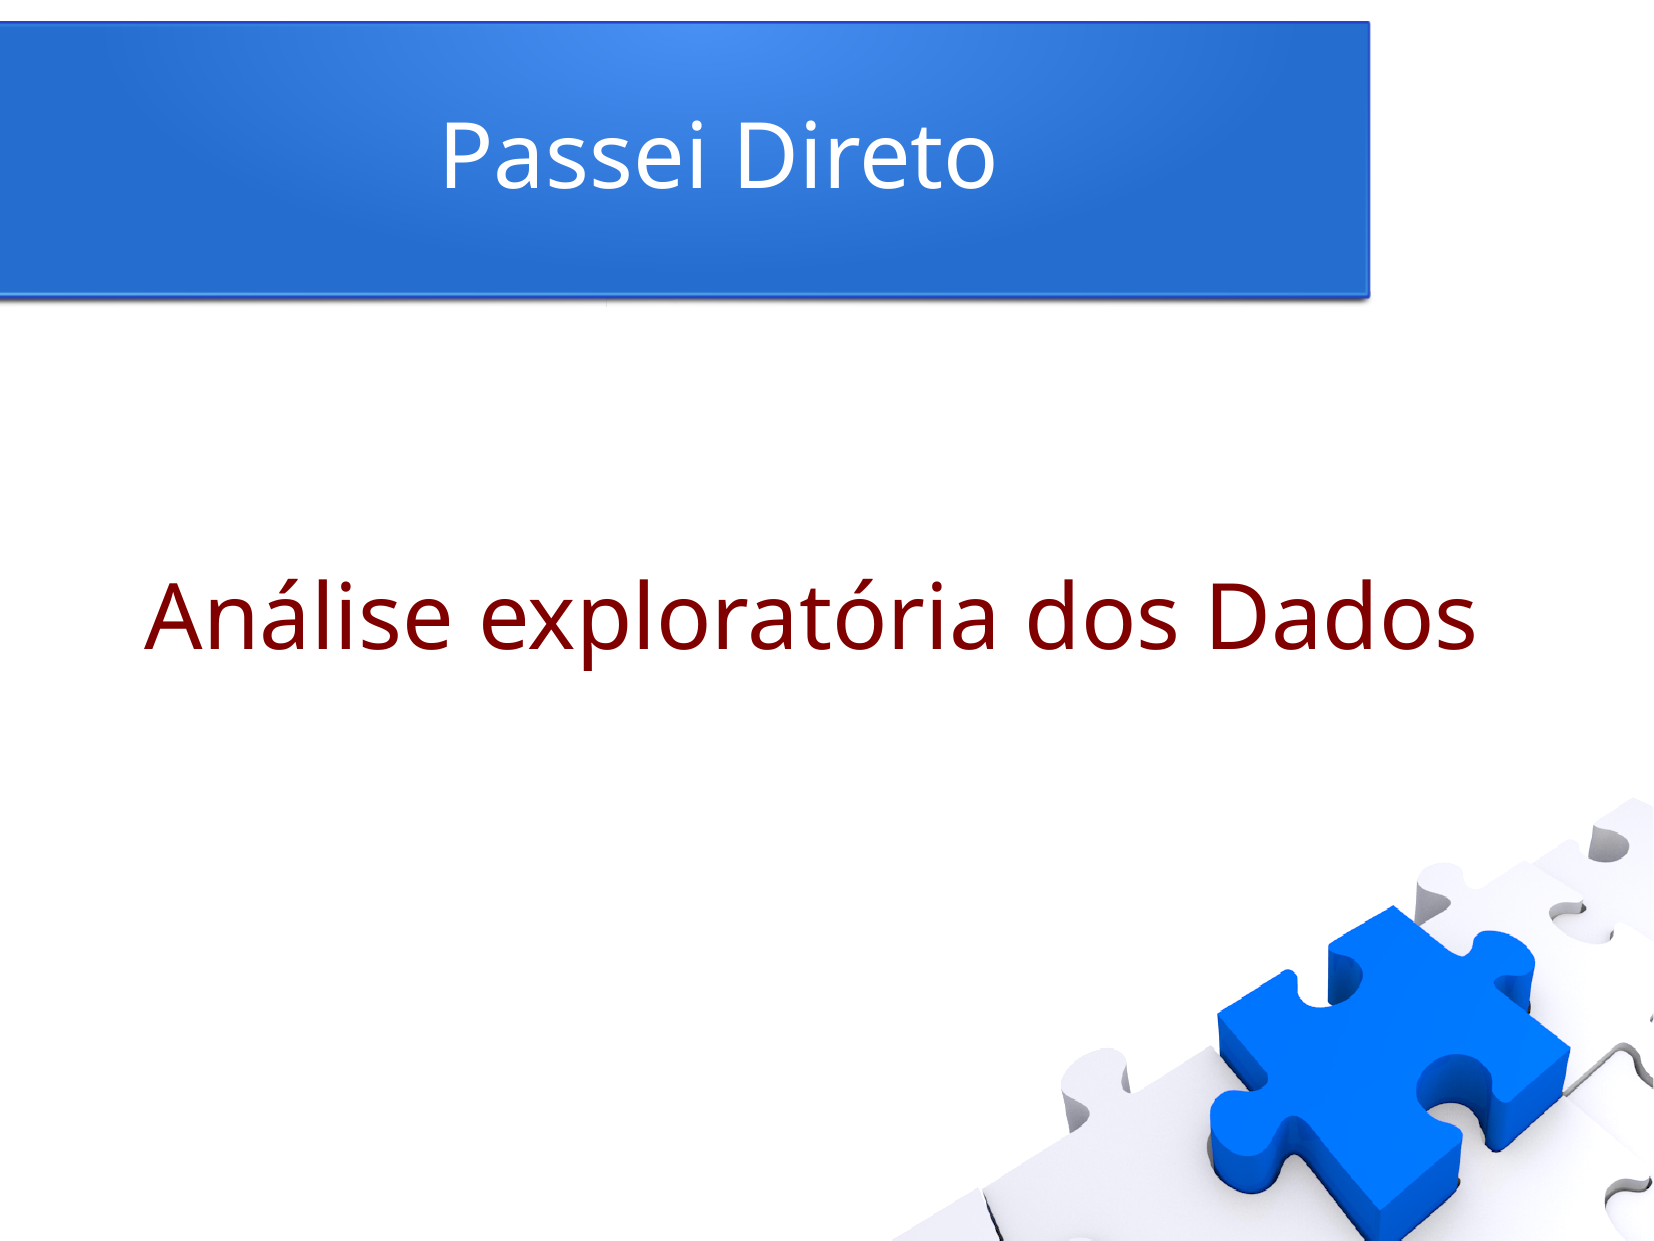

Passei Direto
# Análise exploratória dos Dados